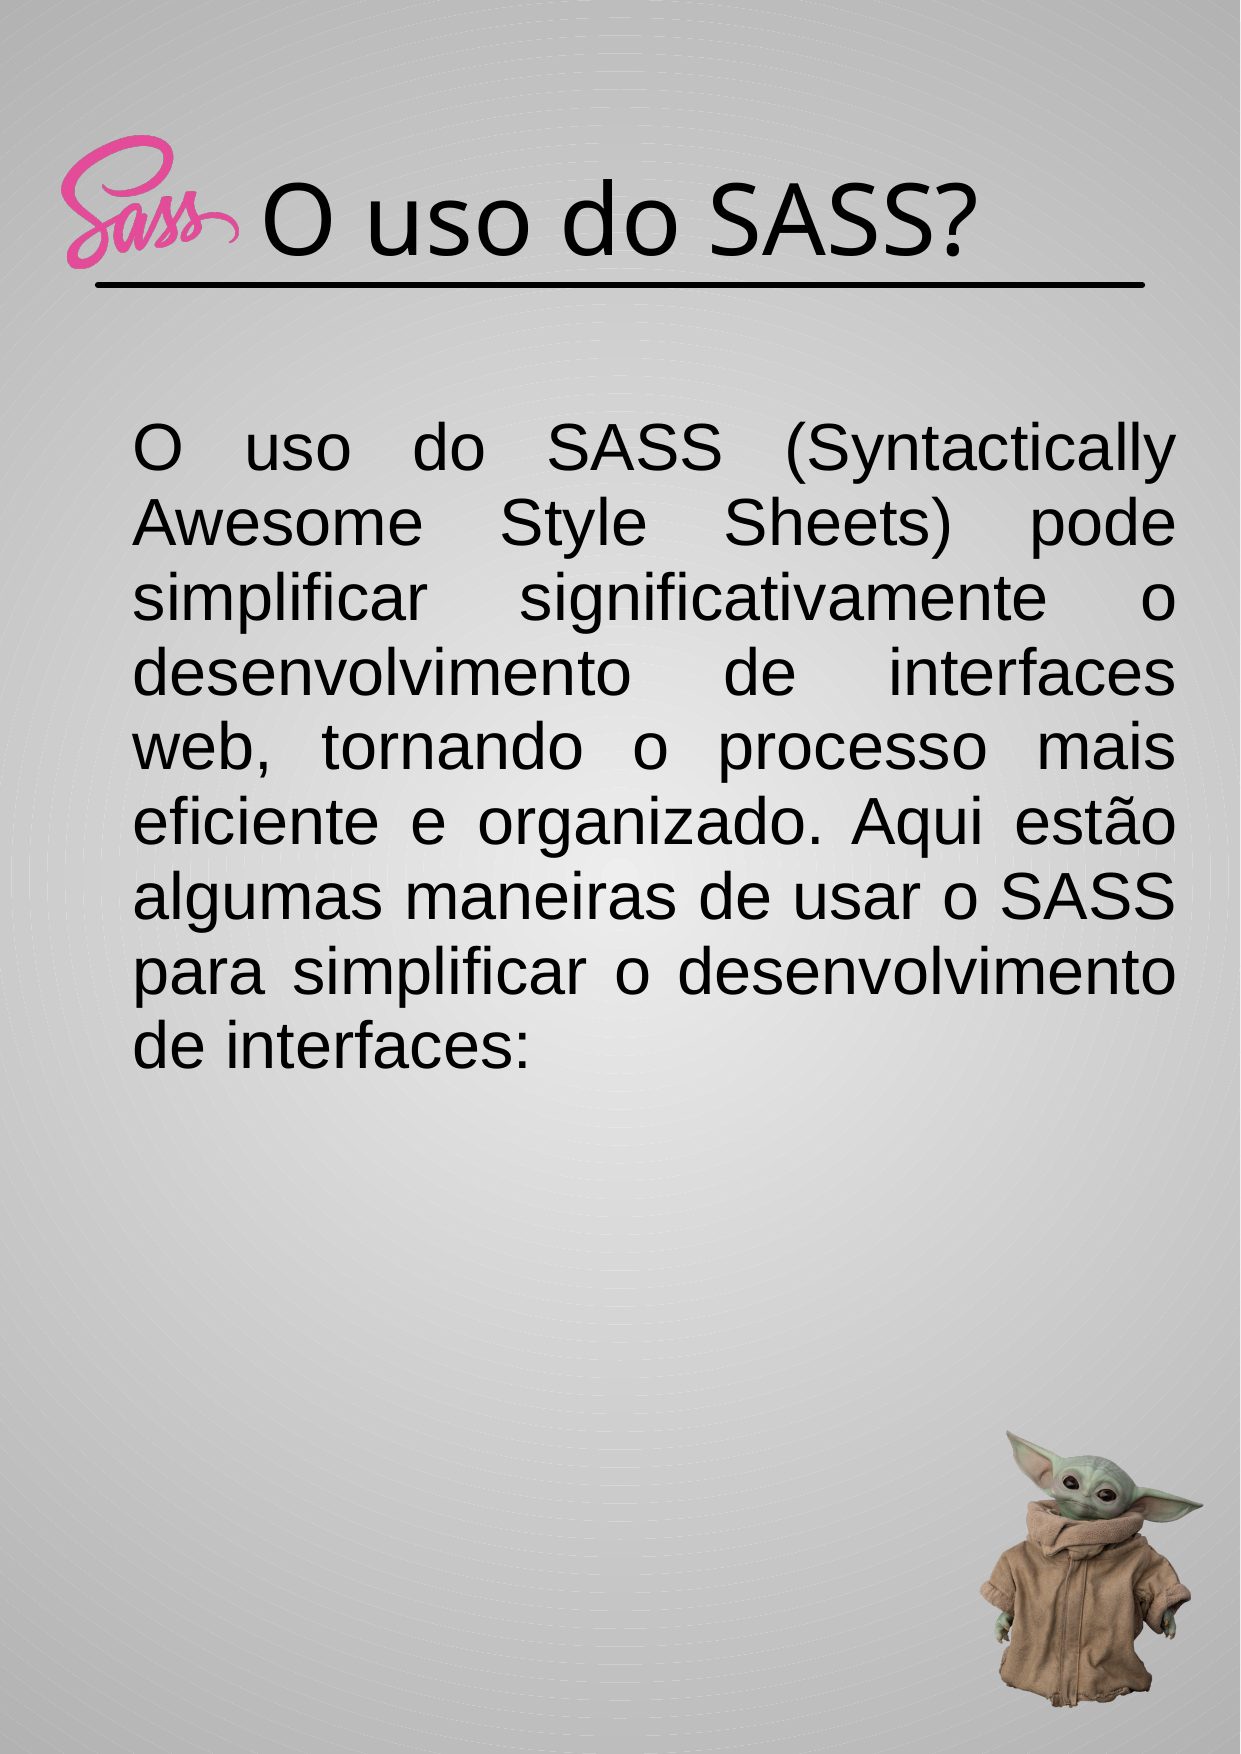

# O uso do SASS?
O uso do SASS (Syntactically Awesome Style Sheets) pode simplificar significativamente o desenvolvimento de interfaces web, tornando o processo mais eficiente e organizado. Aqui estão algumas maneiras de usar o SASS para simplificar o desenvolvimento de interfaces: